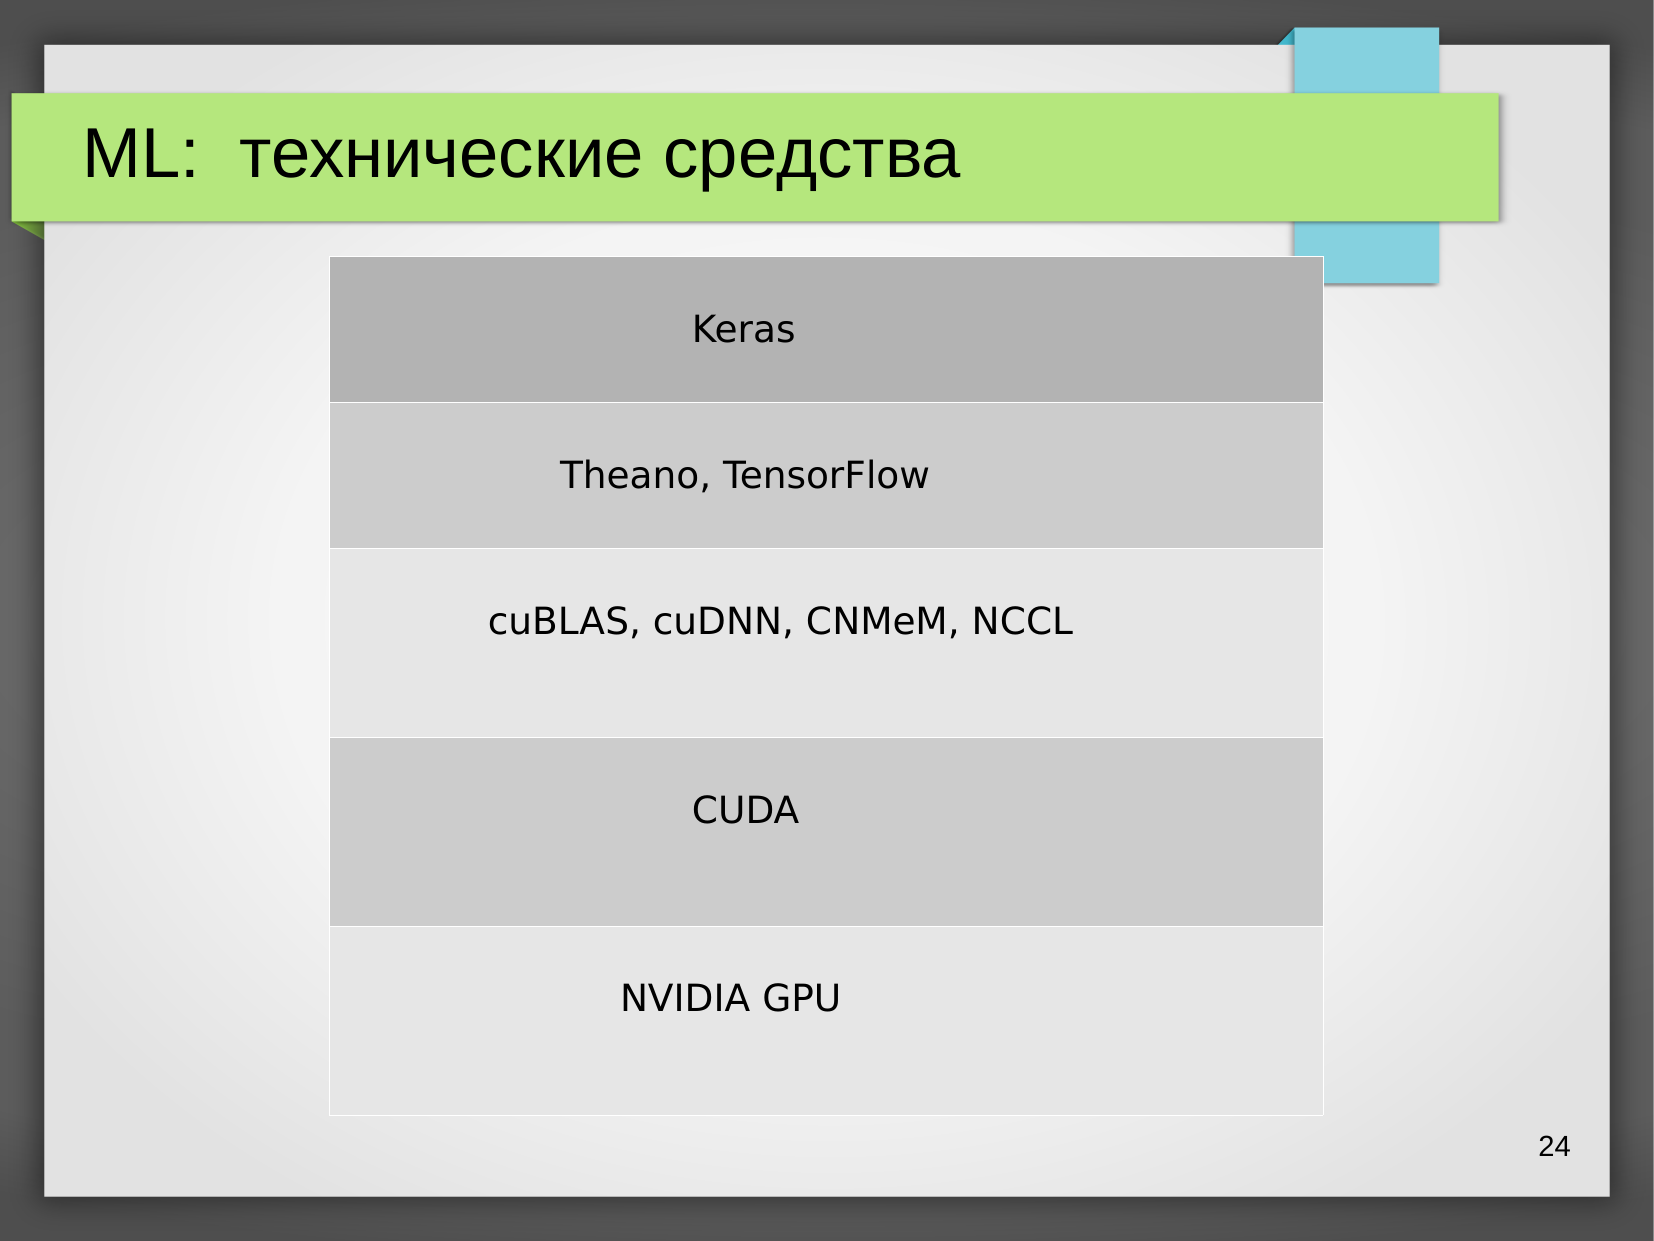

# ML: технические средства
| Keras |
| --- |
| Theano, TensorFlow |
| cuBLAS, cuDNN, CNMeM, NCCL |
| CUDA |
| NVIDIA GPU |
24